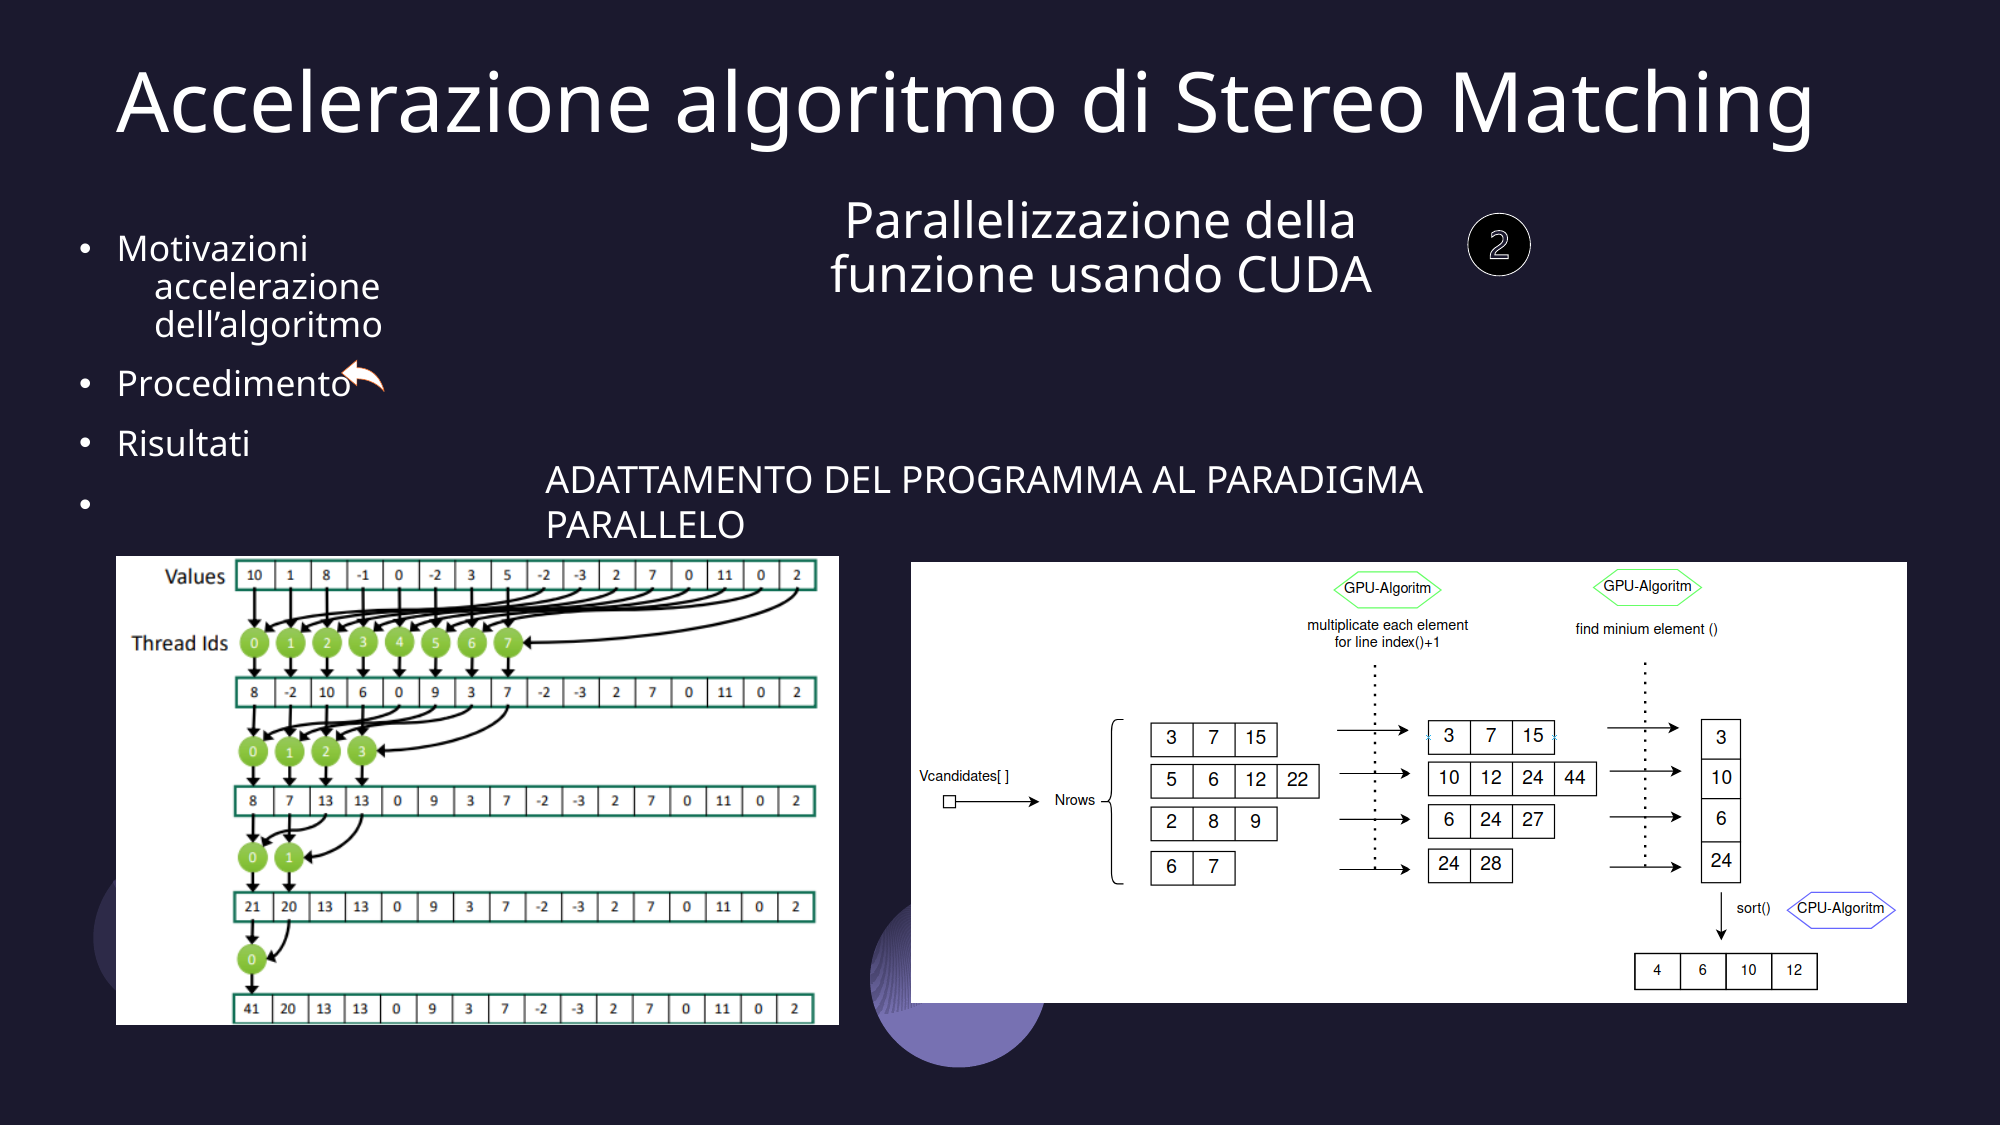

Accelerazione algoritmo di Stereo Matching
Parallelizzazione della funzione usando CUDA
Motivazioni accelerazione dell’algoritmo
Procedimento
Risultati
ADATTAMENTO DEL PROGRAMMA AL PARADIGMA PARALLELO